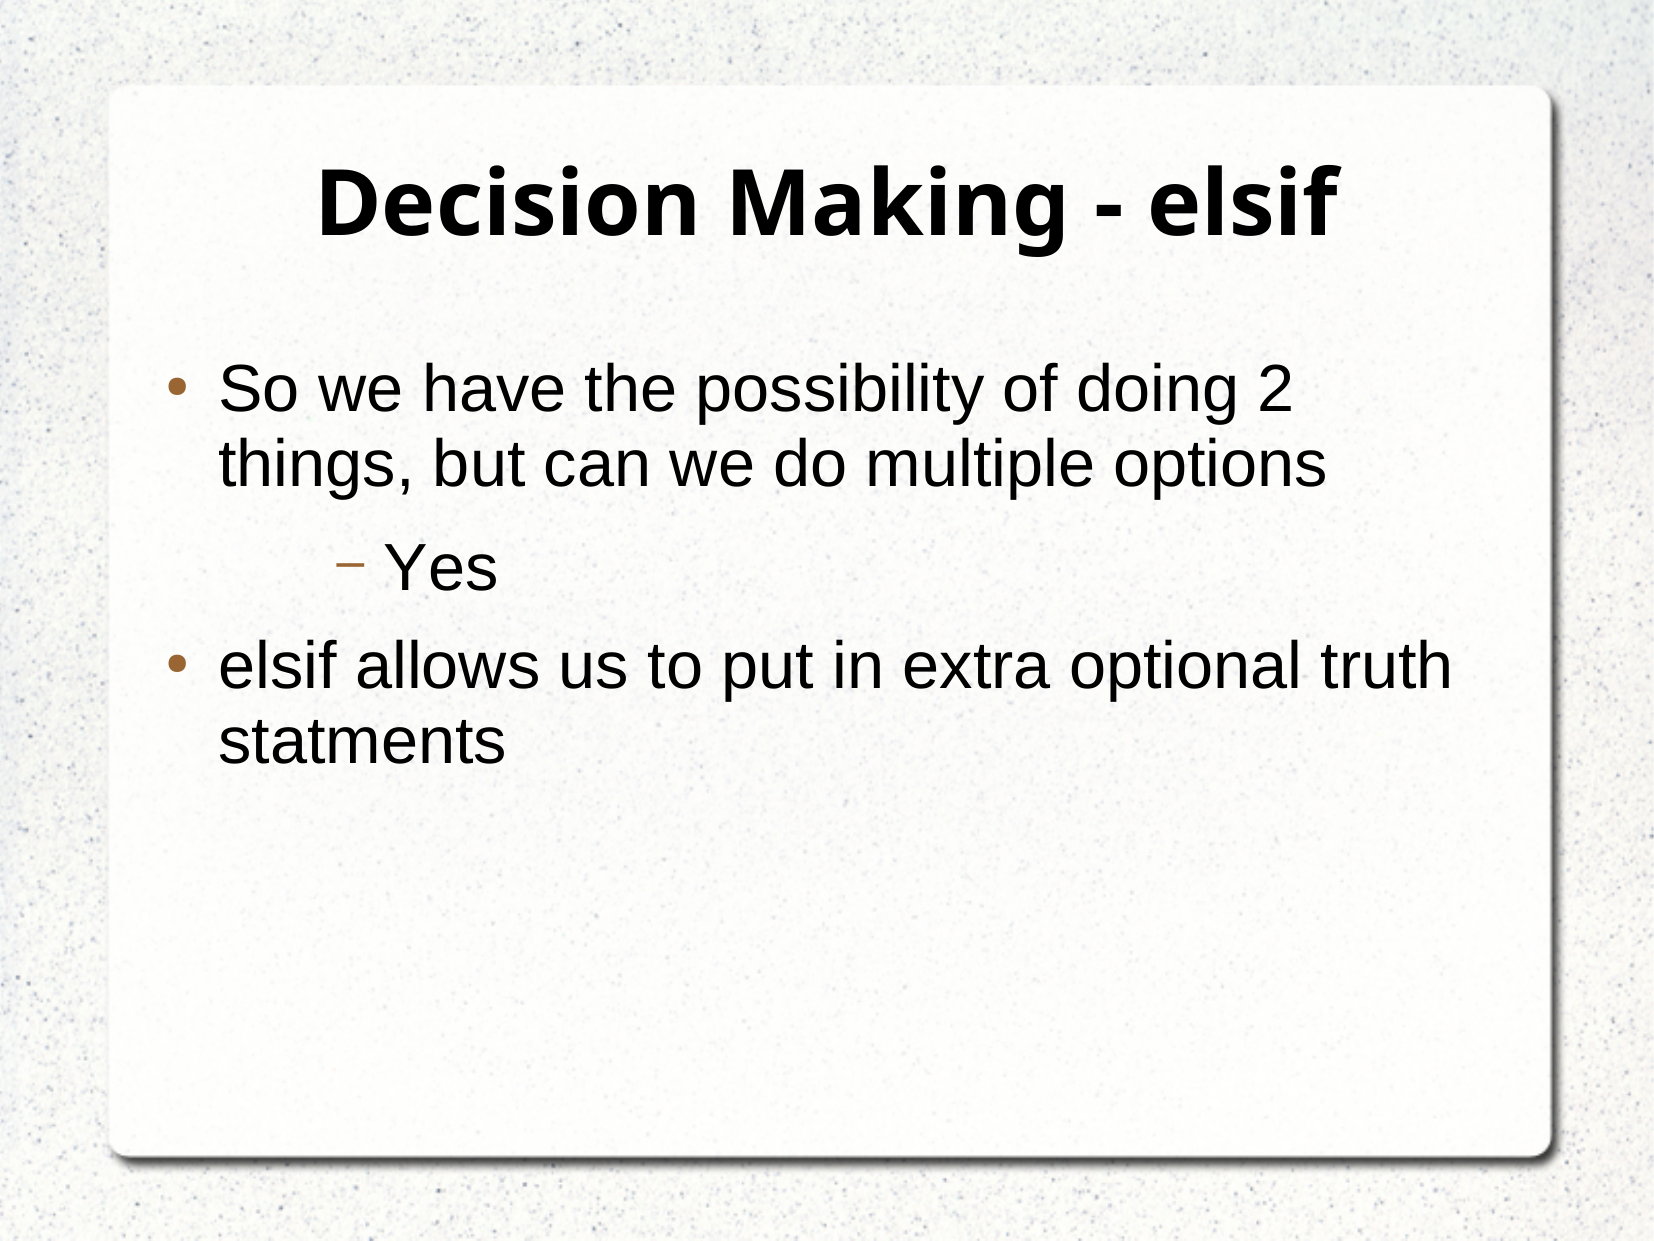

# Decision Making - elsif
So we have the possibility of doing 2 things, but can we do multiple options
Yes
elsif allows us to put in extra optional truth statments